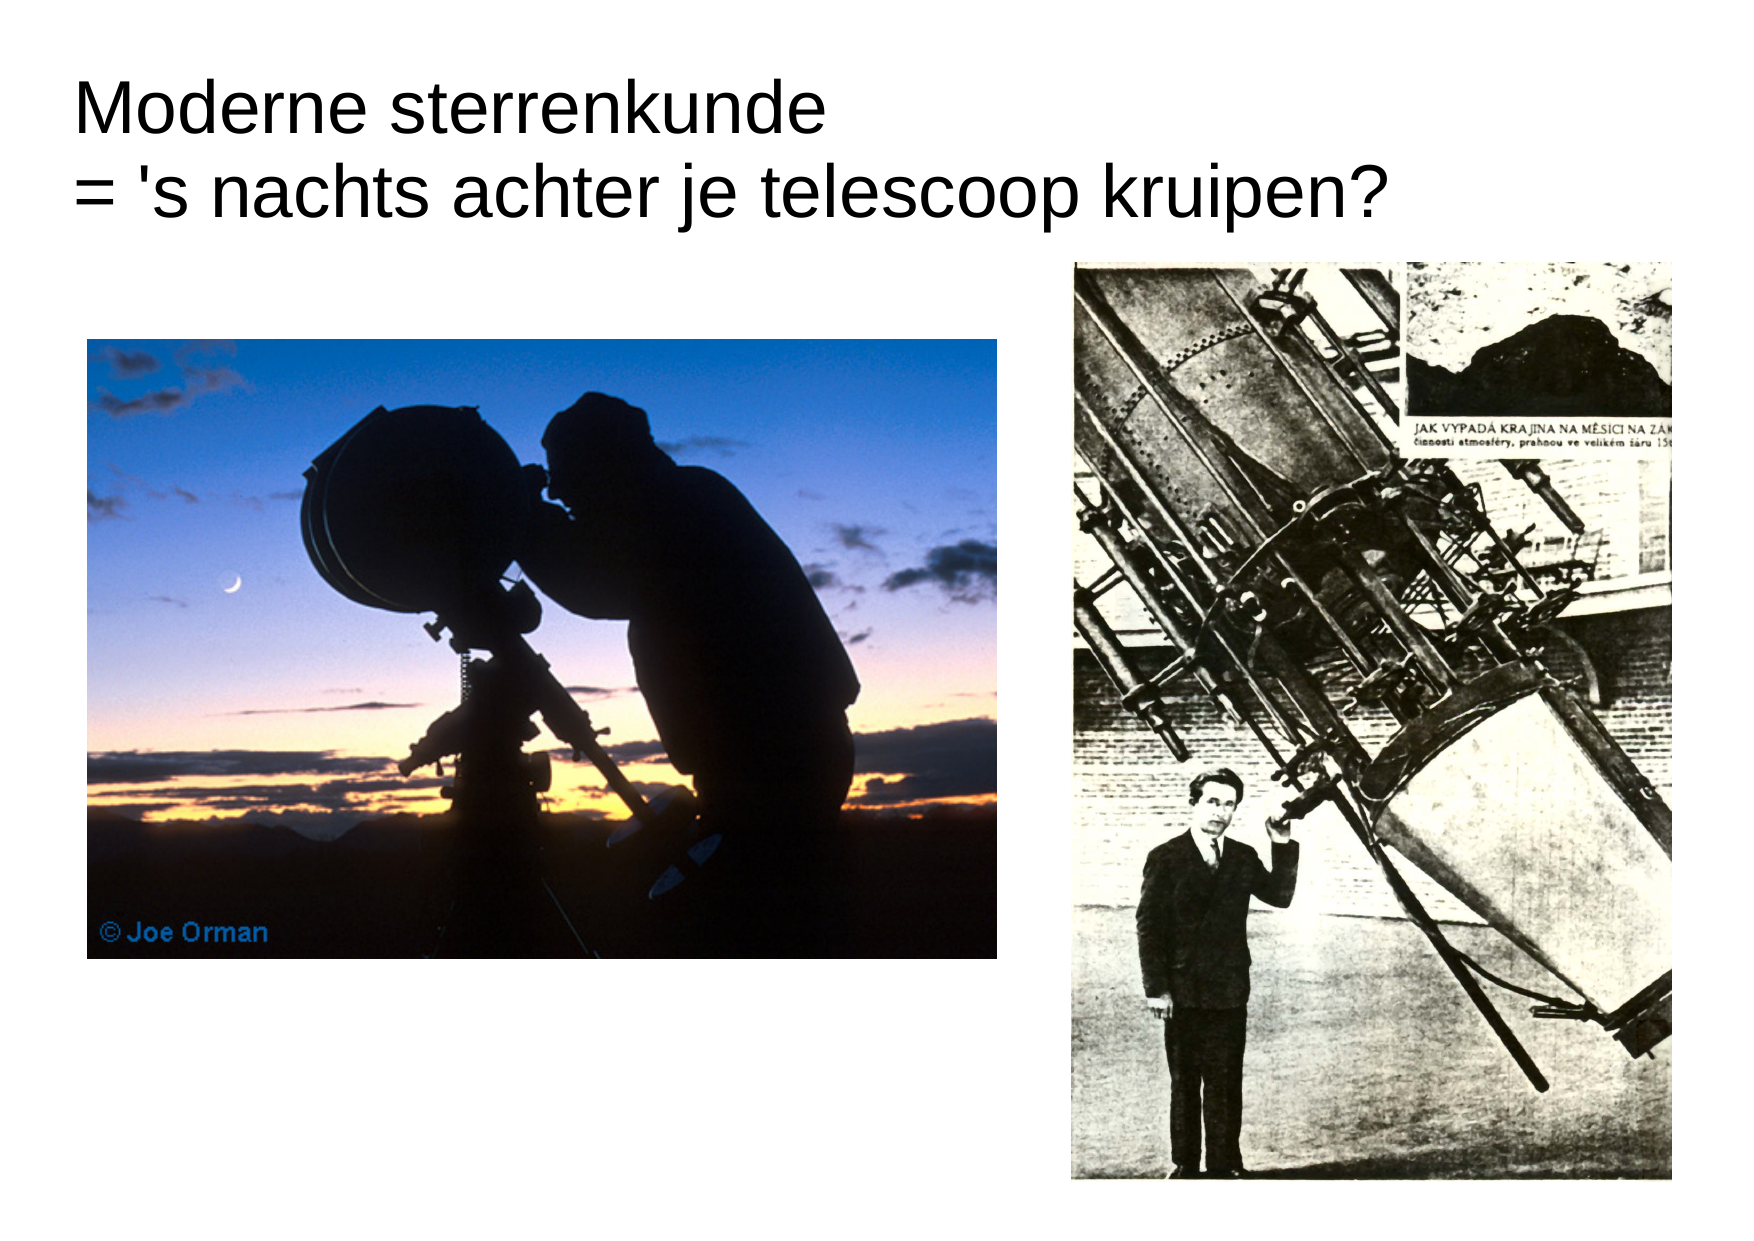

Moderne sterrenkunde
= 's nachts achter je telescoop kruipen?